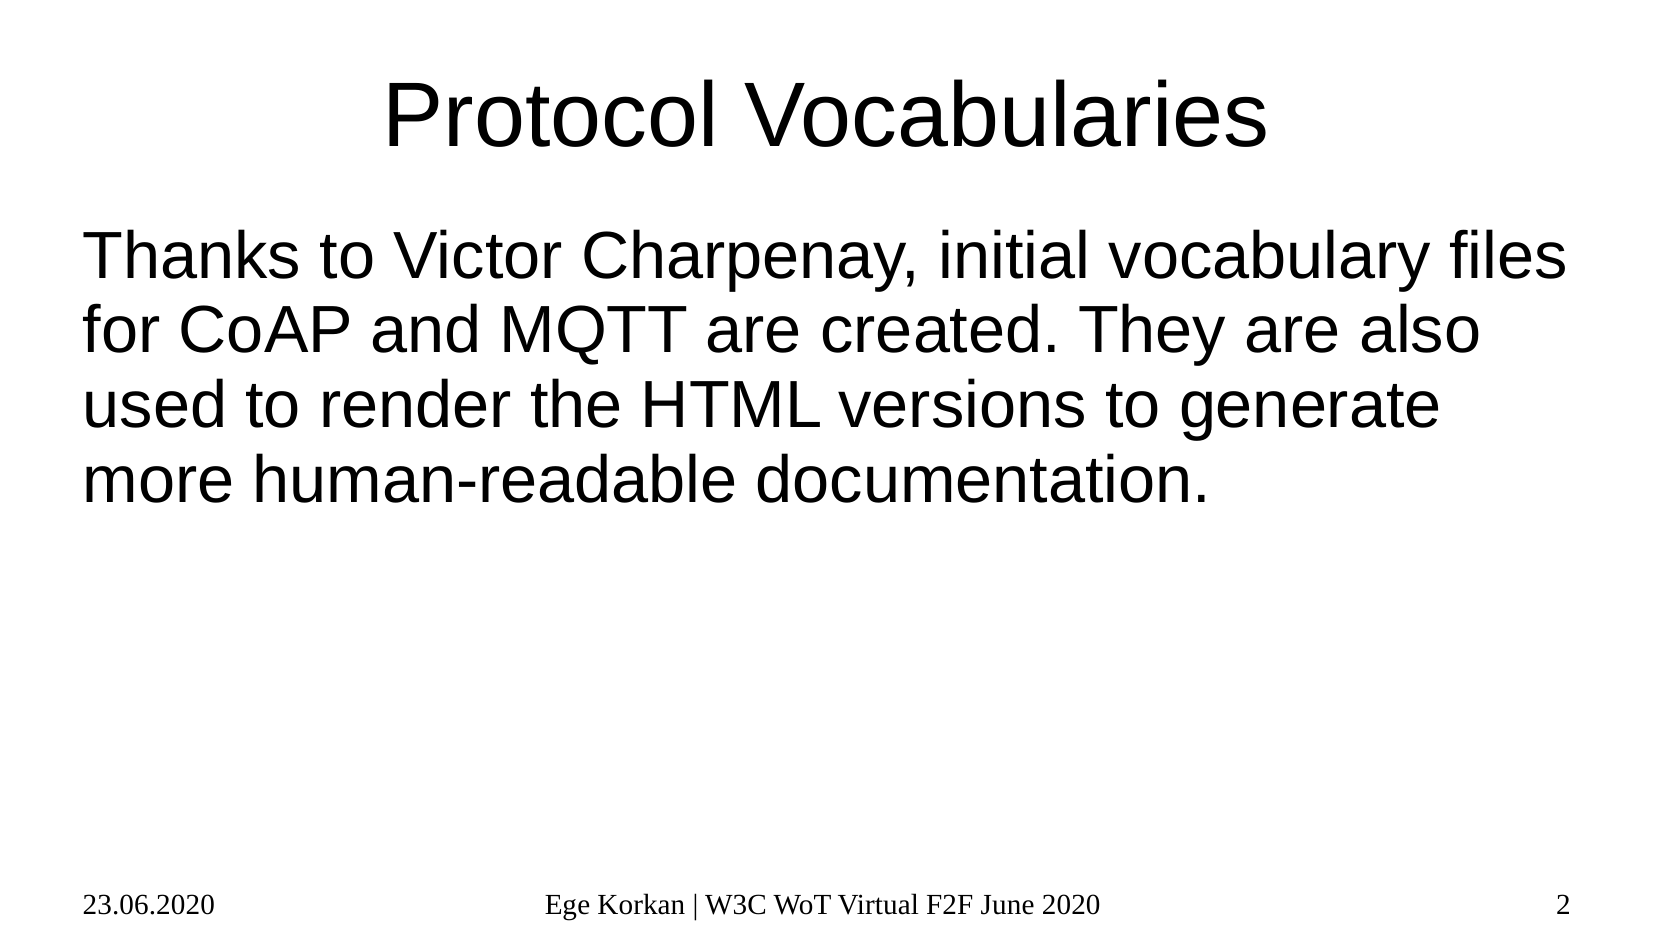

# Protocol Vocabularies
Thanks to Victor Charpenay, initial vocabulary files for CoAP and MQTT are created. They are also used to render the HTML versions to generate more human-readable documentation.
23.06.2020
Ege Korkan | W3C WoT Virtual F2F June 2020
2